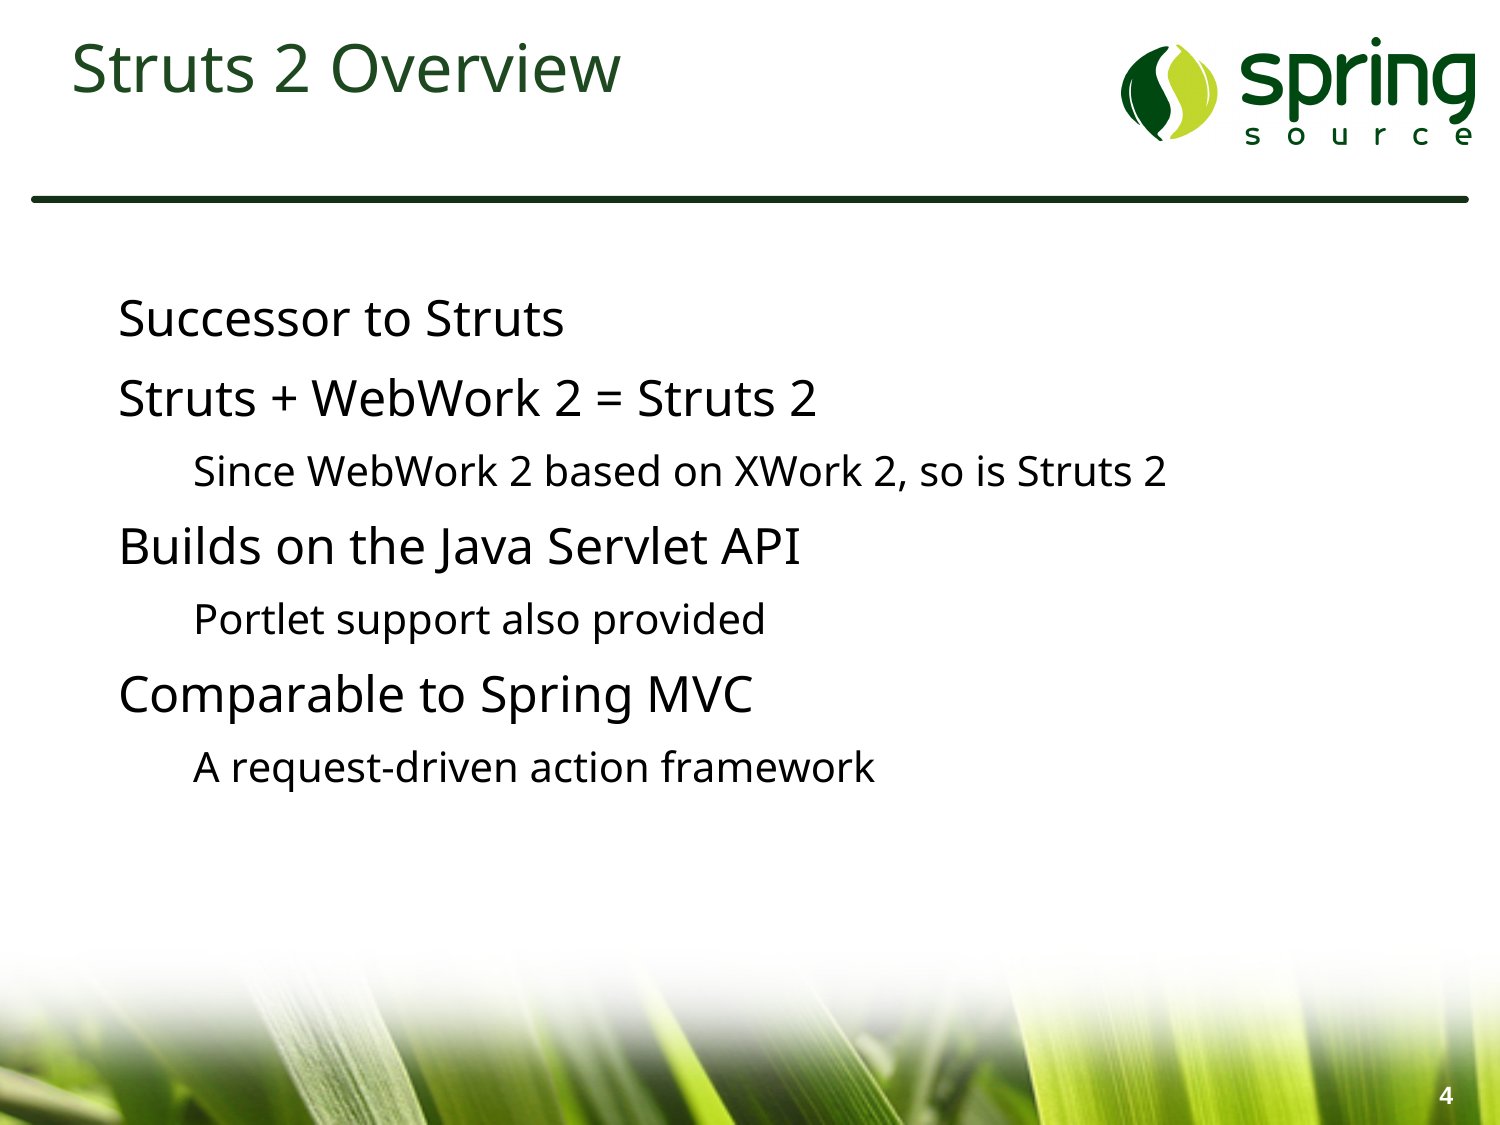

# Struts 2 Overview
Successor to Struts
Struts + WebWork 2 = Struts 2
Since WebWork 2 based on XWork 2, so is Struts 2
Builds on the Java Servlet API
Portlet support also provided
Comparable to Spring MVC
A request-driven action framework